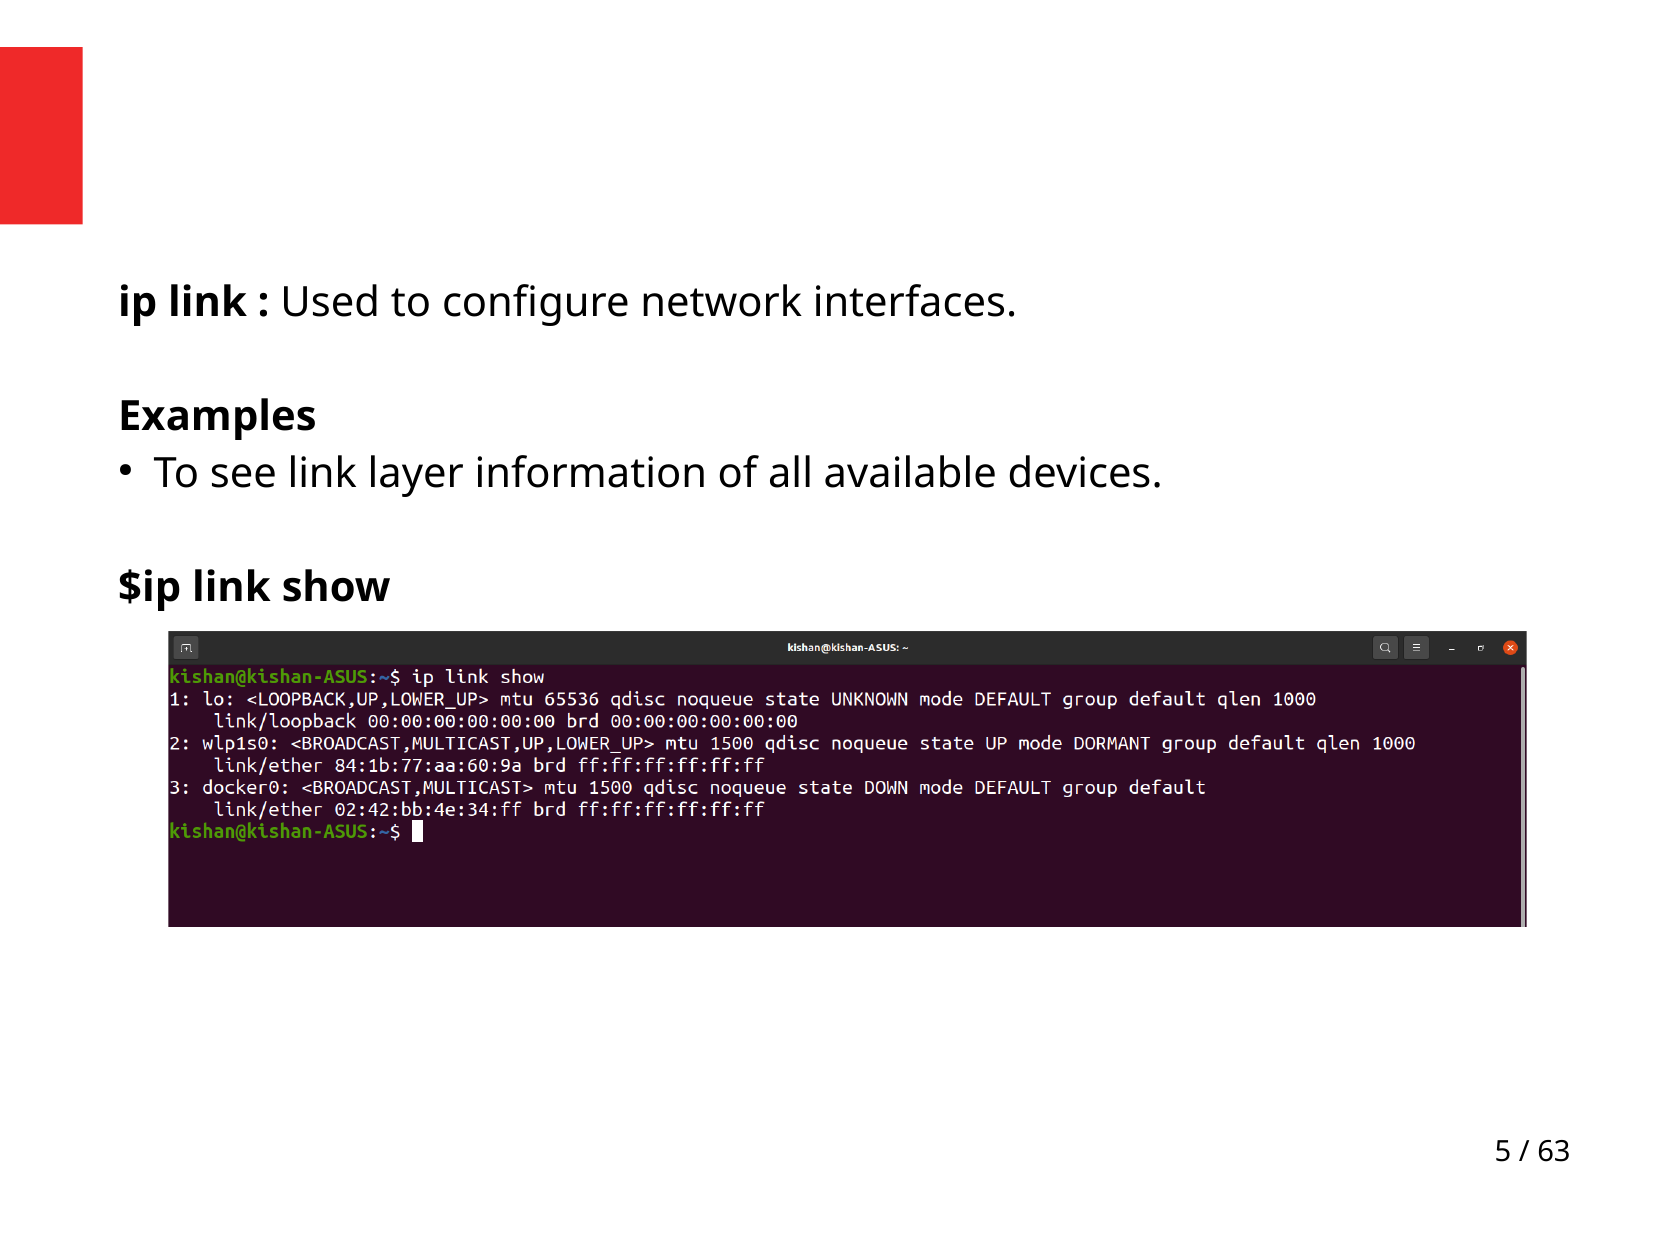

# ip link : Used to configure network interfaces.
Examples
To see link layer information of all available devices.
$ip link show
5